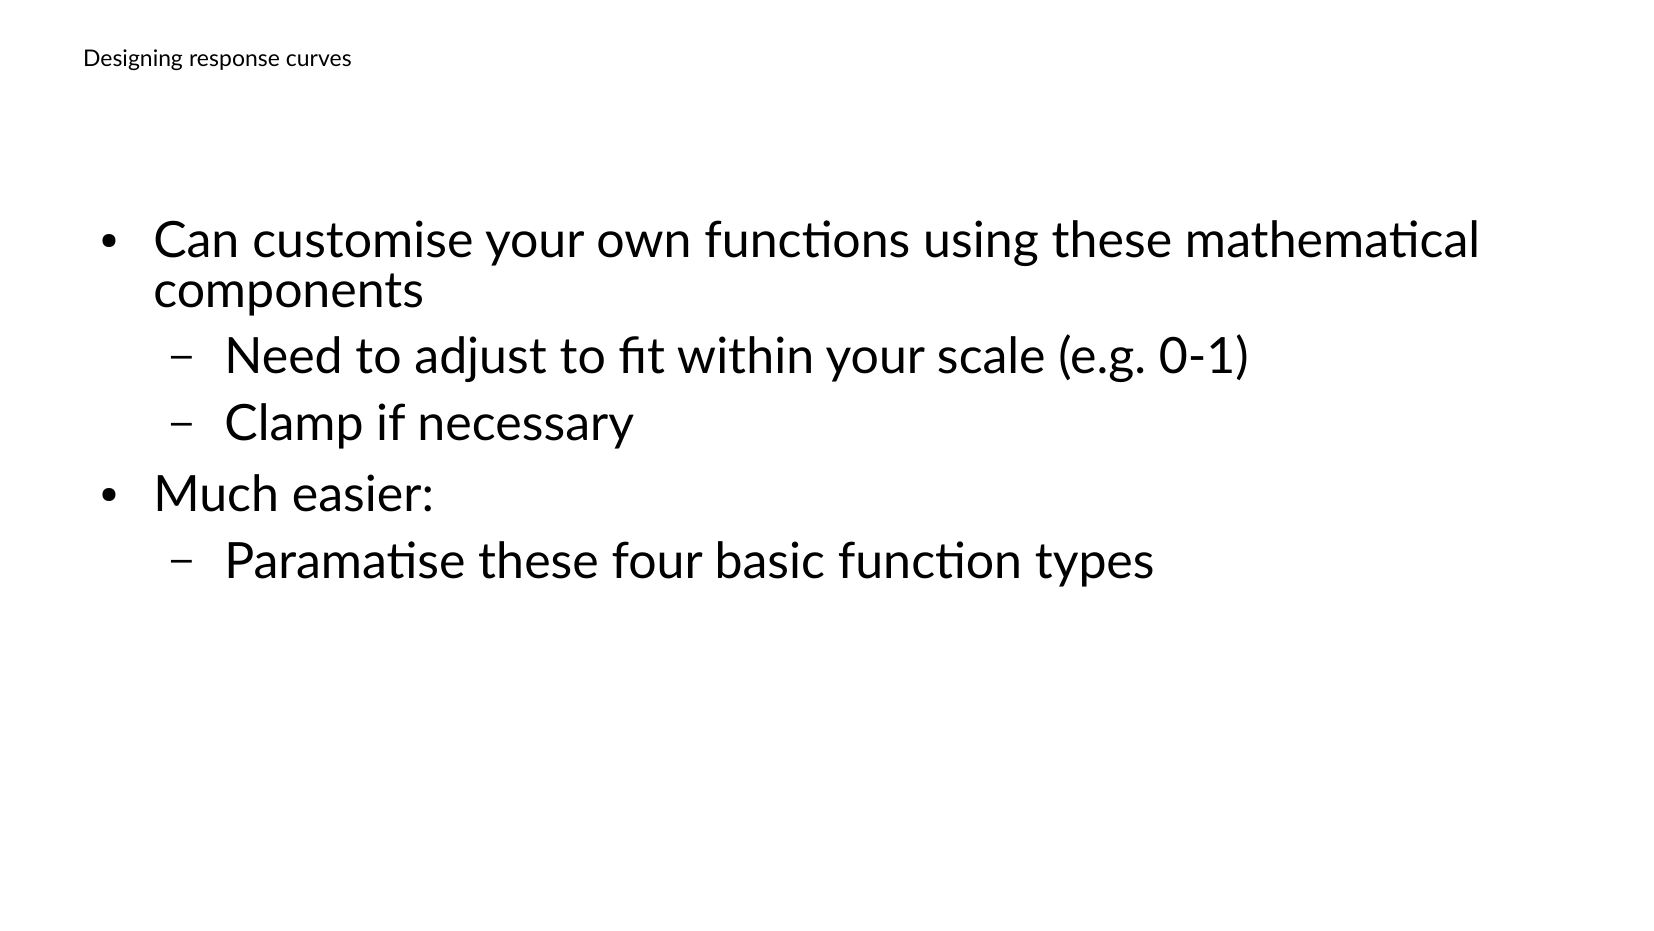

# Designing response curves
Can customise your own functions using these mathematical components
Need to adjust to fit within your scale (e.g. 0-1)
Clamp if necessary
Much easier:
Paramatise these four basic function types